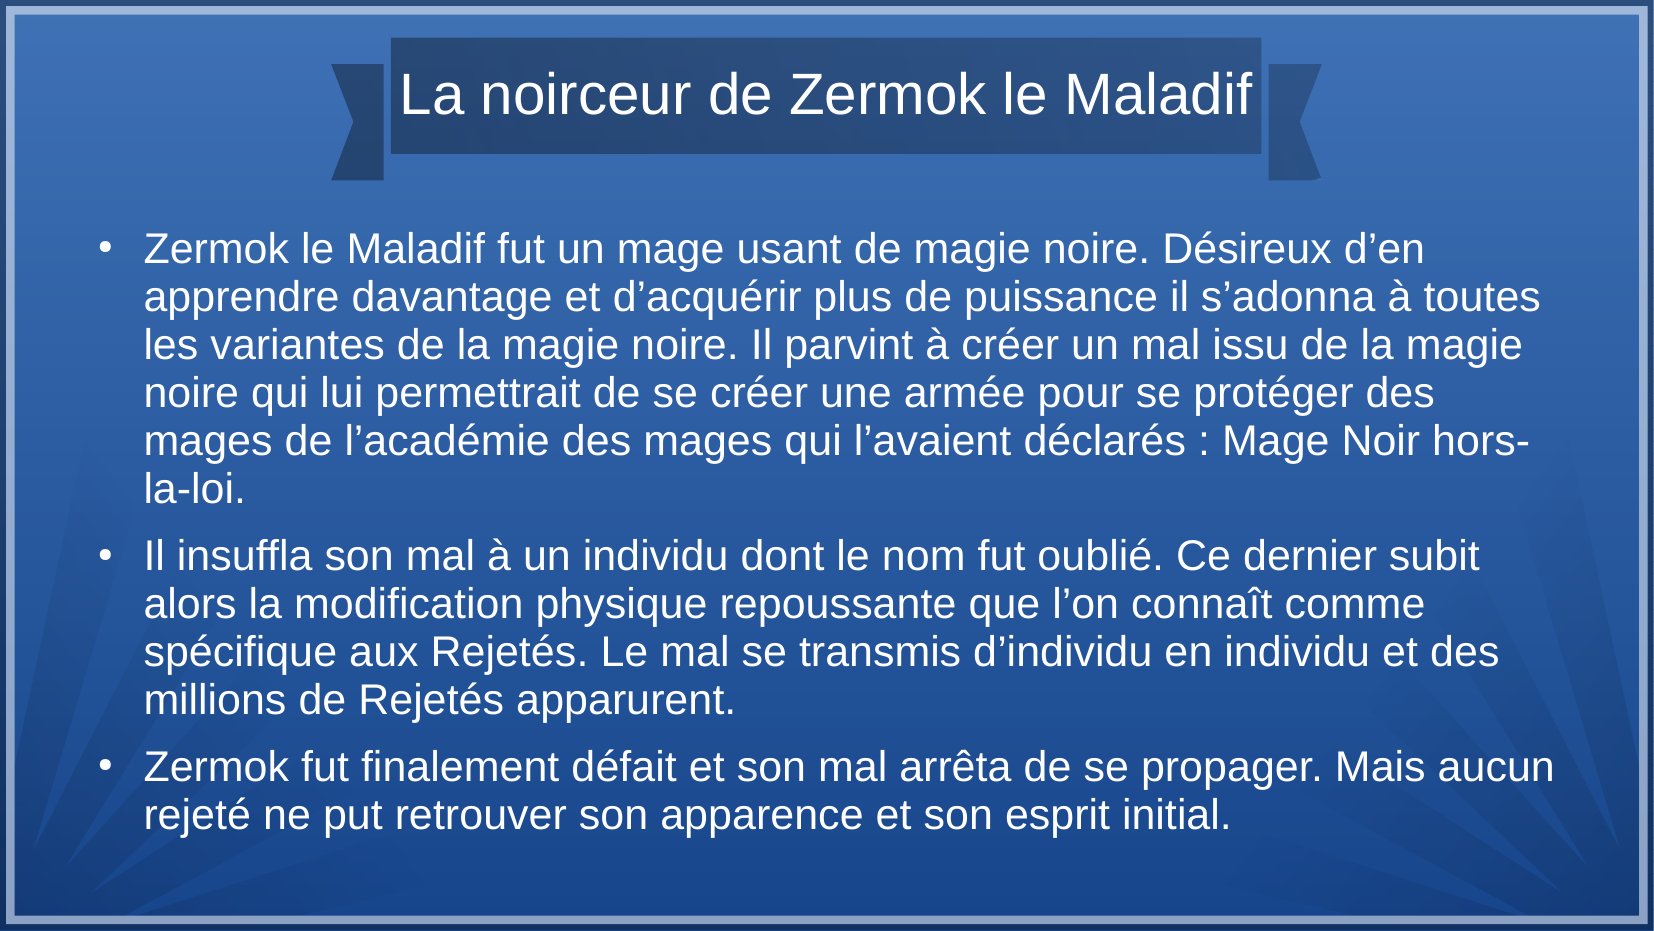

# La noirceur de Zermok le Maladif
Zermok le Maladif fut un mage usant de magie noire. Désireux d’en apprendre davantage et d’acquérir plus de puissance il s’adonna à toutes les variantes de la magie noire. Il parvint à créer un mal issu de la magie noire qui lui permettrait de se créer une armée pour se protéger des mages de l’académie des mages qui l’avaient déclarés : Mage Noir hors-la-loi.
Il insuffla son mal à un individu dont le nom fut oublié. Ce dernier subit alors la modification physique repoussante que l’on connaît comme spécifique aux Rejetés. Le mal se transmis d’individu en individu et des millions de Rejetés apparurent.
Zermok fut finalement défait et son mal arrêta de se propager. Mais aucun rejeté ne put retrouver son apparence et son esprit initial.